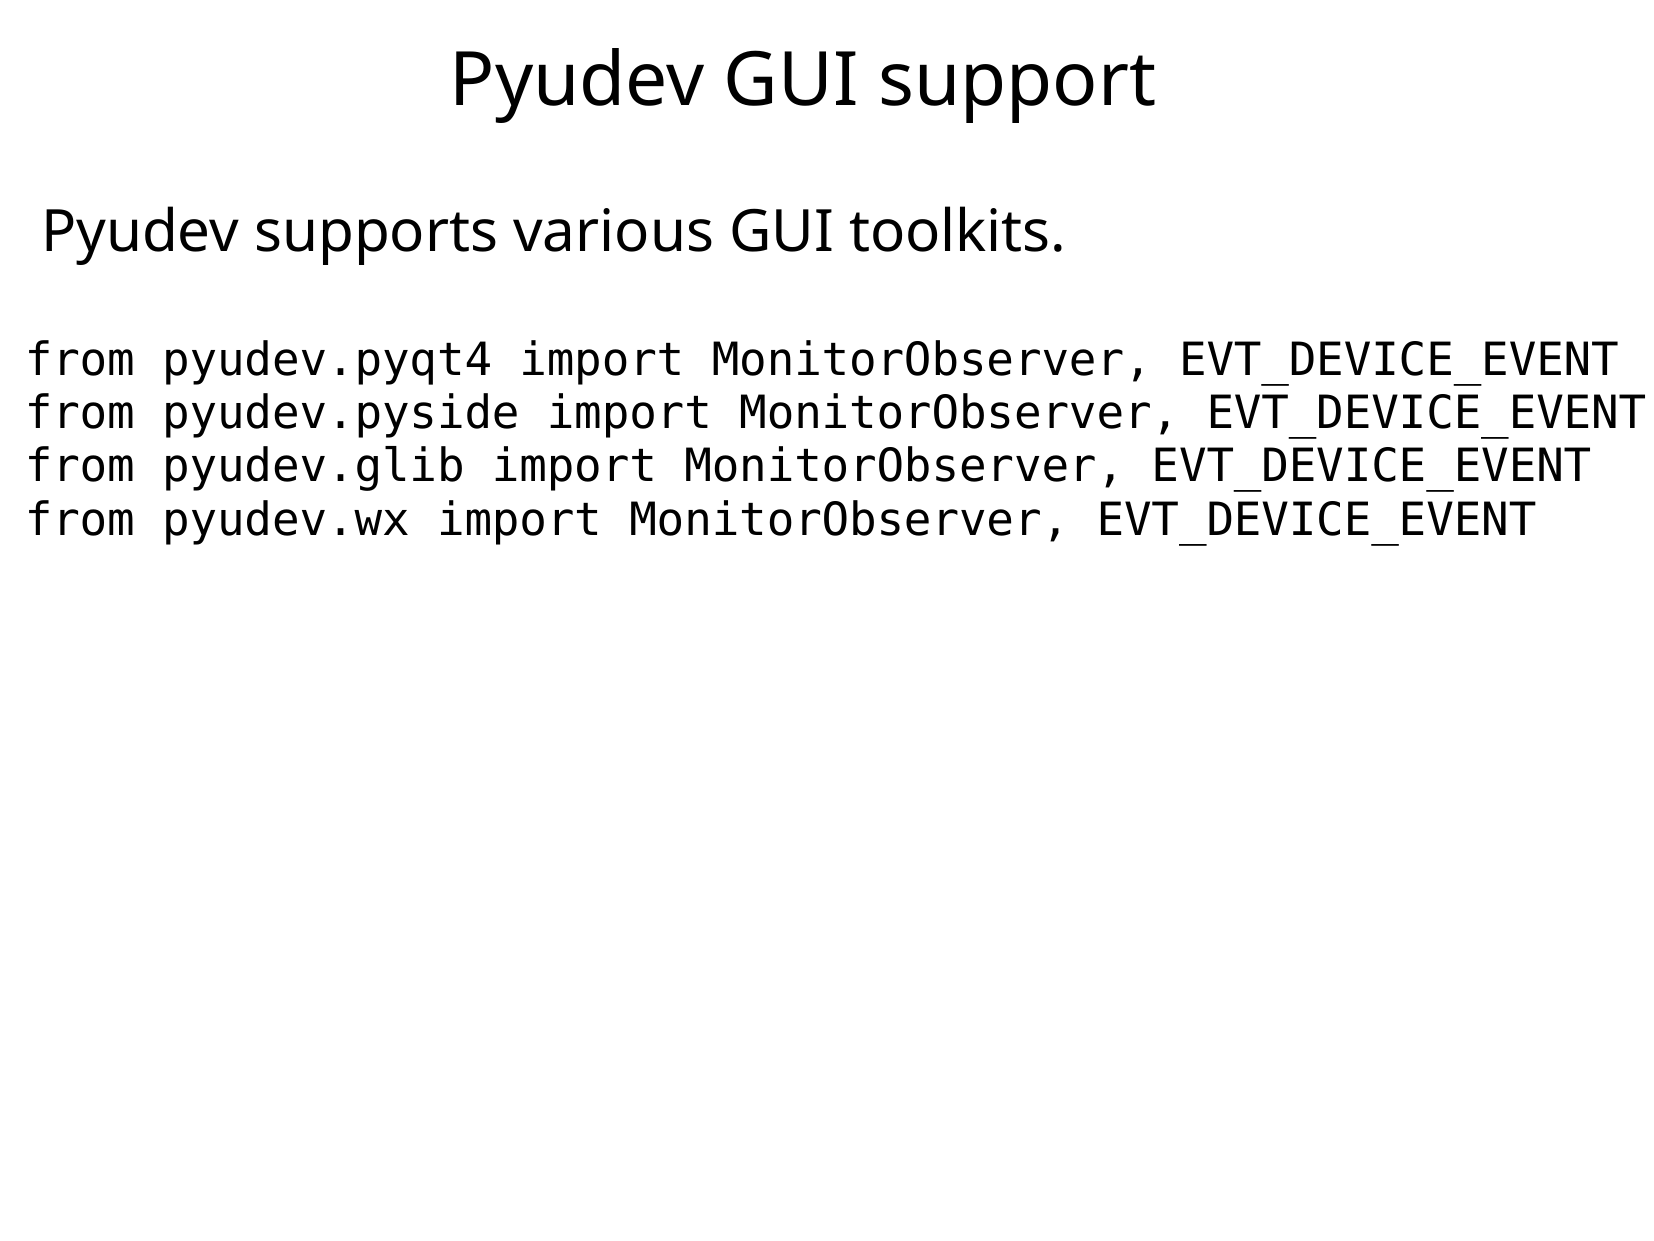

# Pyudev GUI support
Pyudev supports various GUI toolkits.
from pyudev.pyqt4 import MonitorObserver, EVT_DEVICE_EVENT
from pyudev.pyside import MonitorObserver, EVT_DEVICE_EVENT
from pyudev.glib import MonitorObserver, EVT_DEVICE_EVENT
from pyudev.wx import MonitorObserver, EVT_DEVICE_EVENT